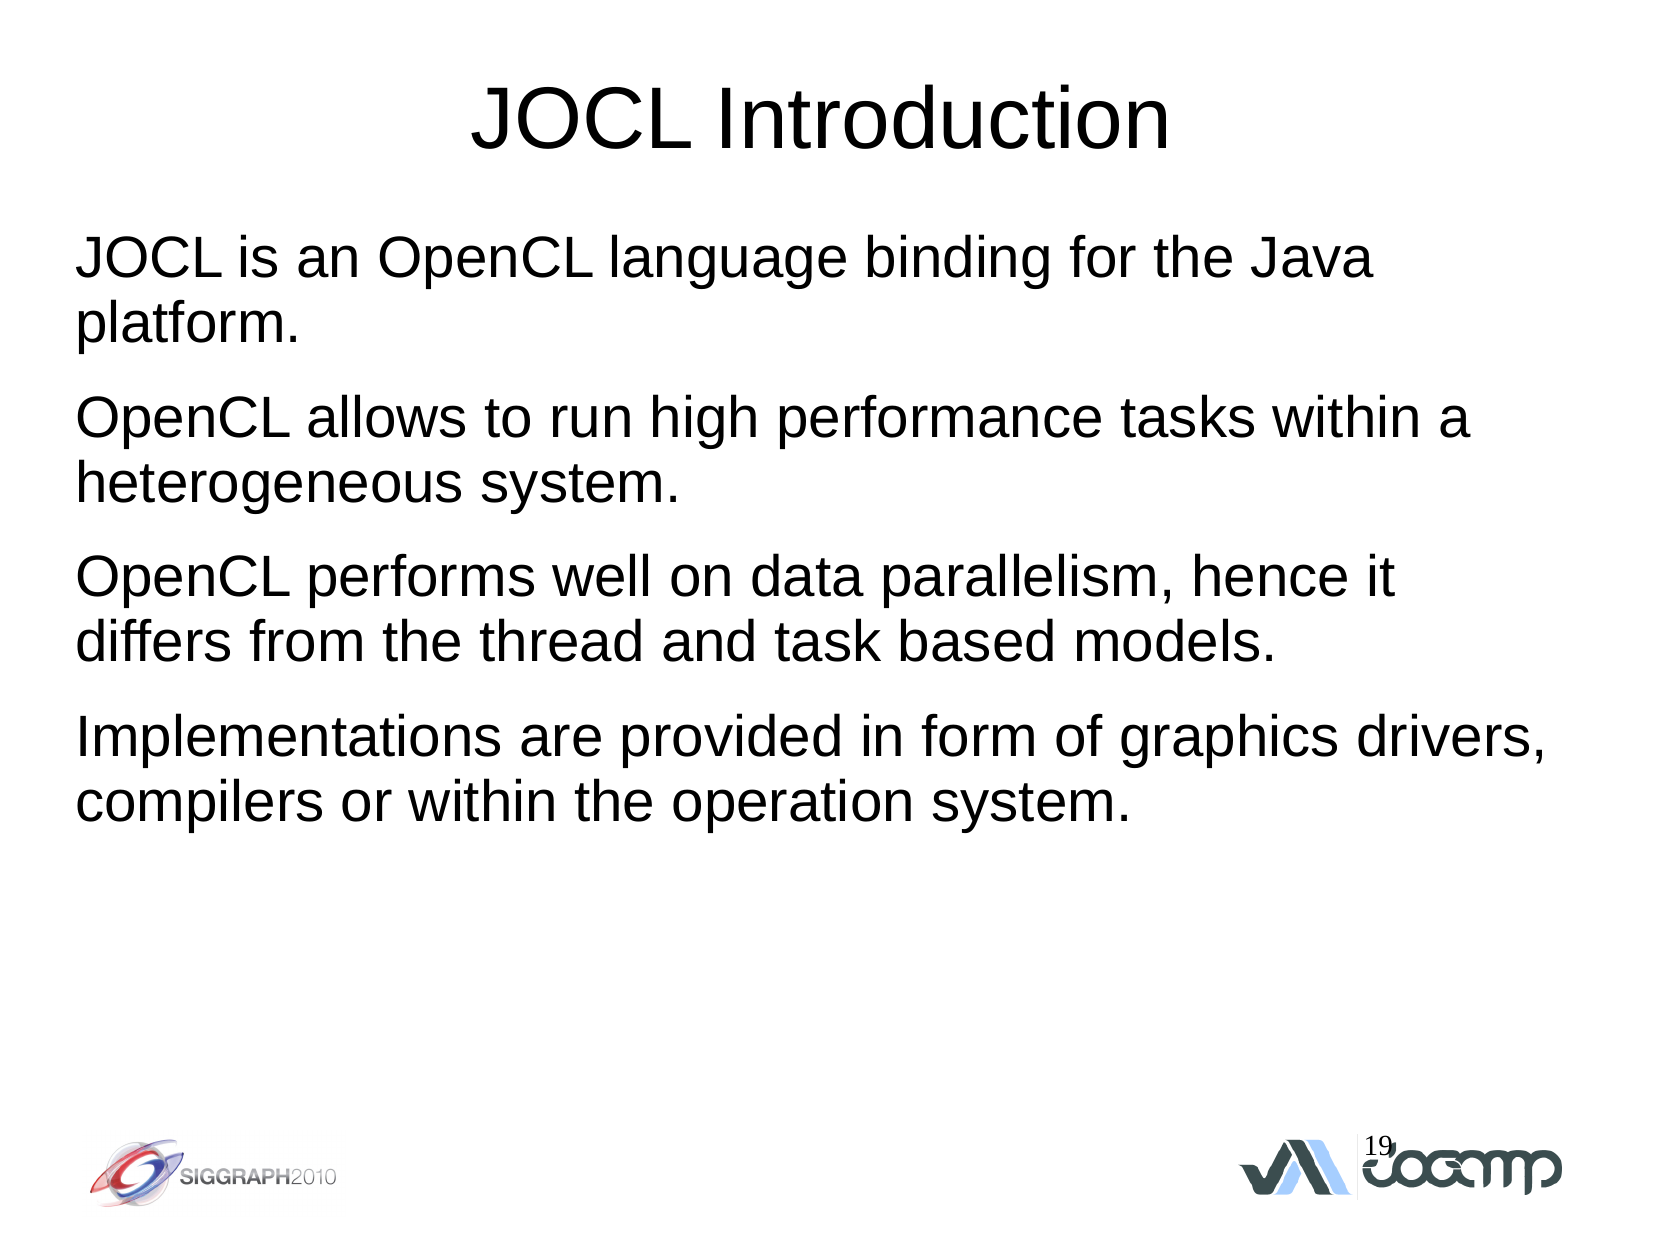

# JOCL Introduction
JOCL is an OpenCL language binding for the Java platform.
OpenCL allows to run high performance tasks within a heterogeneous system.
OpenCL performs well on data parallelism, hence it differs from the thread and task based models.
Implementations are provided in form of graphics drivers, compilers or within the operation system.
19